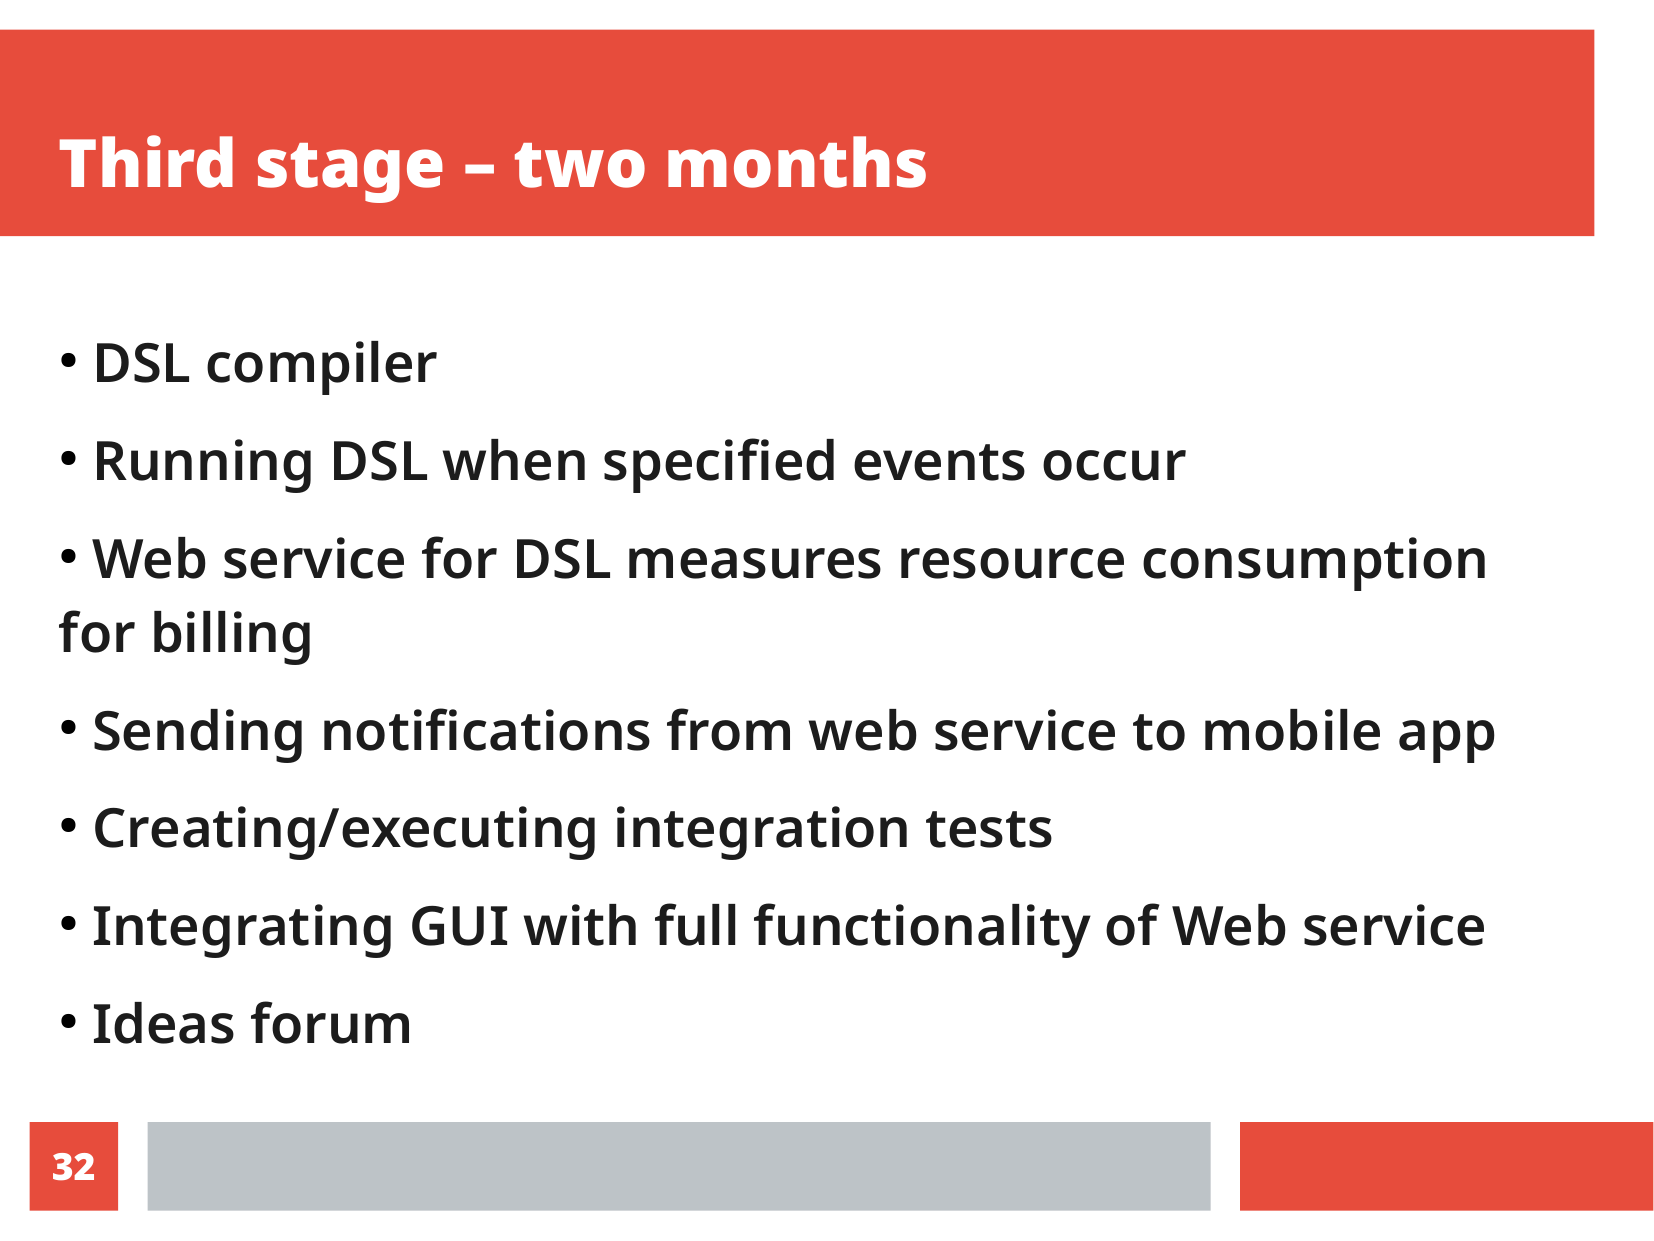

# Third stage – two months
 DSL compiler
 Running DSL when specified events occur
 Web service for DSL measures resource consumption for billing
 Sending notifications from web service to mobile app
 Creating/executing integration tests
 Integrating GUI with full functionality of Web service
 Ideas forum
32